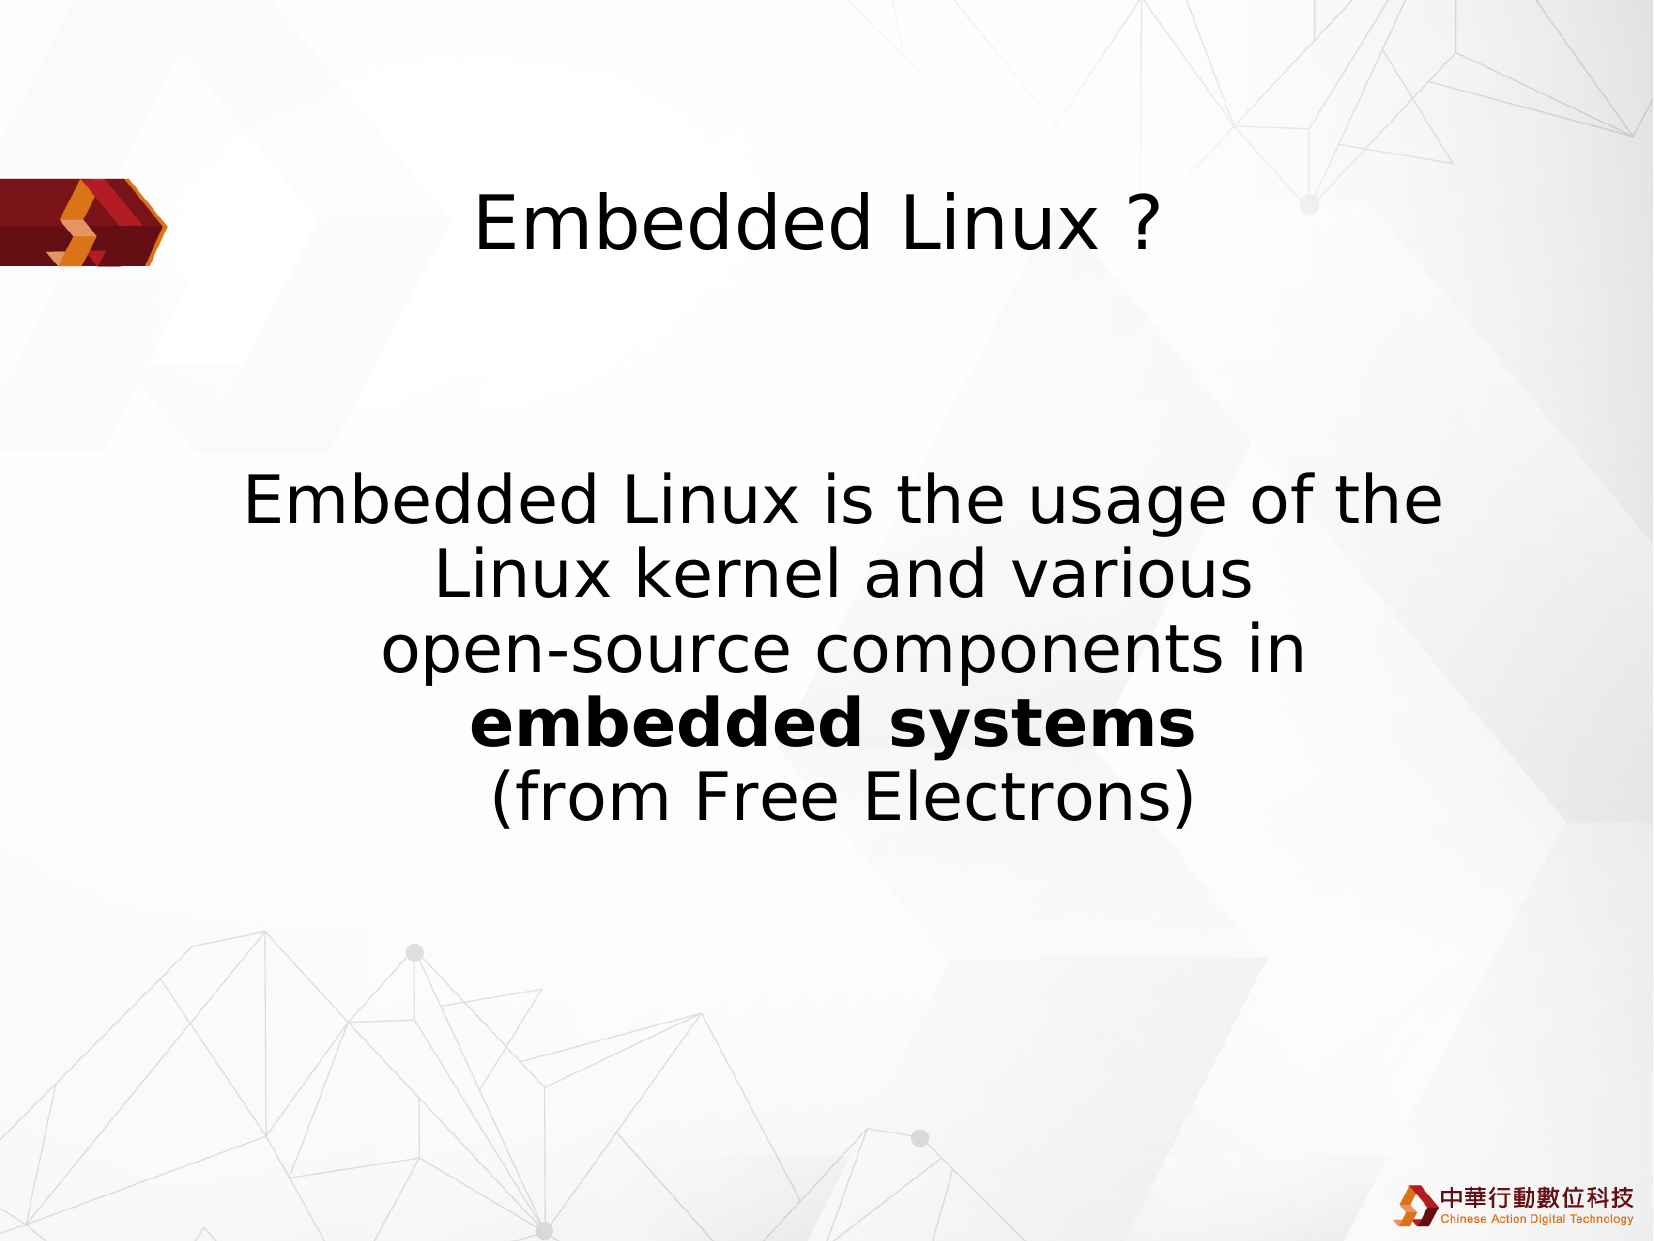

# Embedded Linux ?
Embedded Linux is the usage of the
Linux kernel and various
open-source components in
embedded systems
(from Free Electrons)